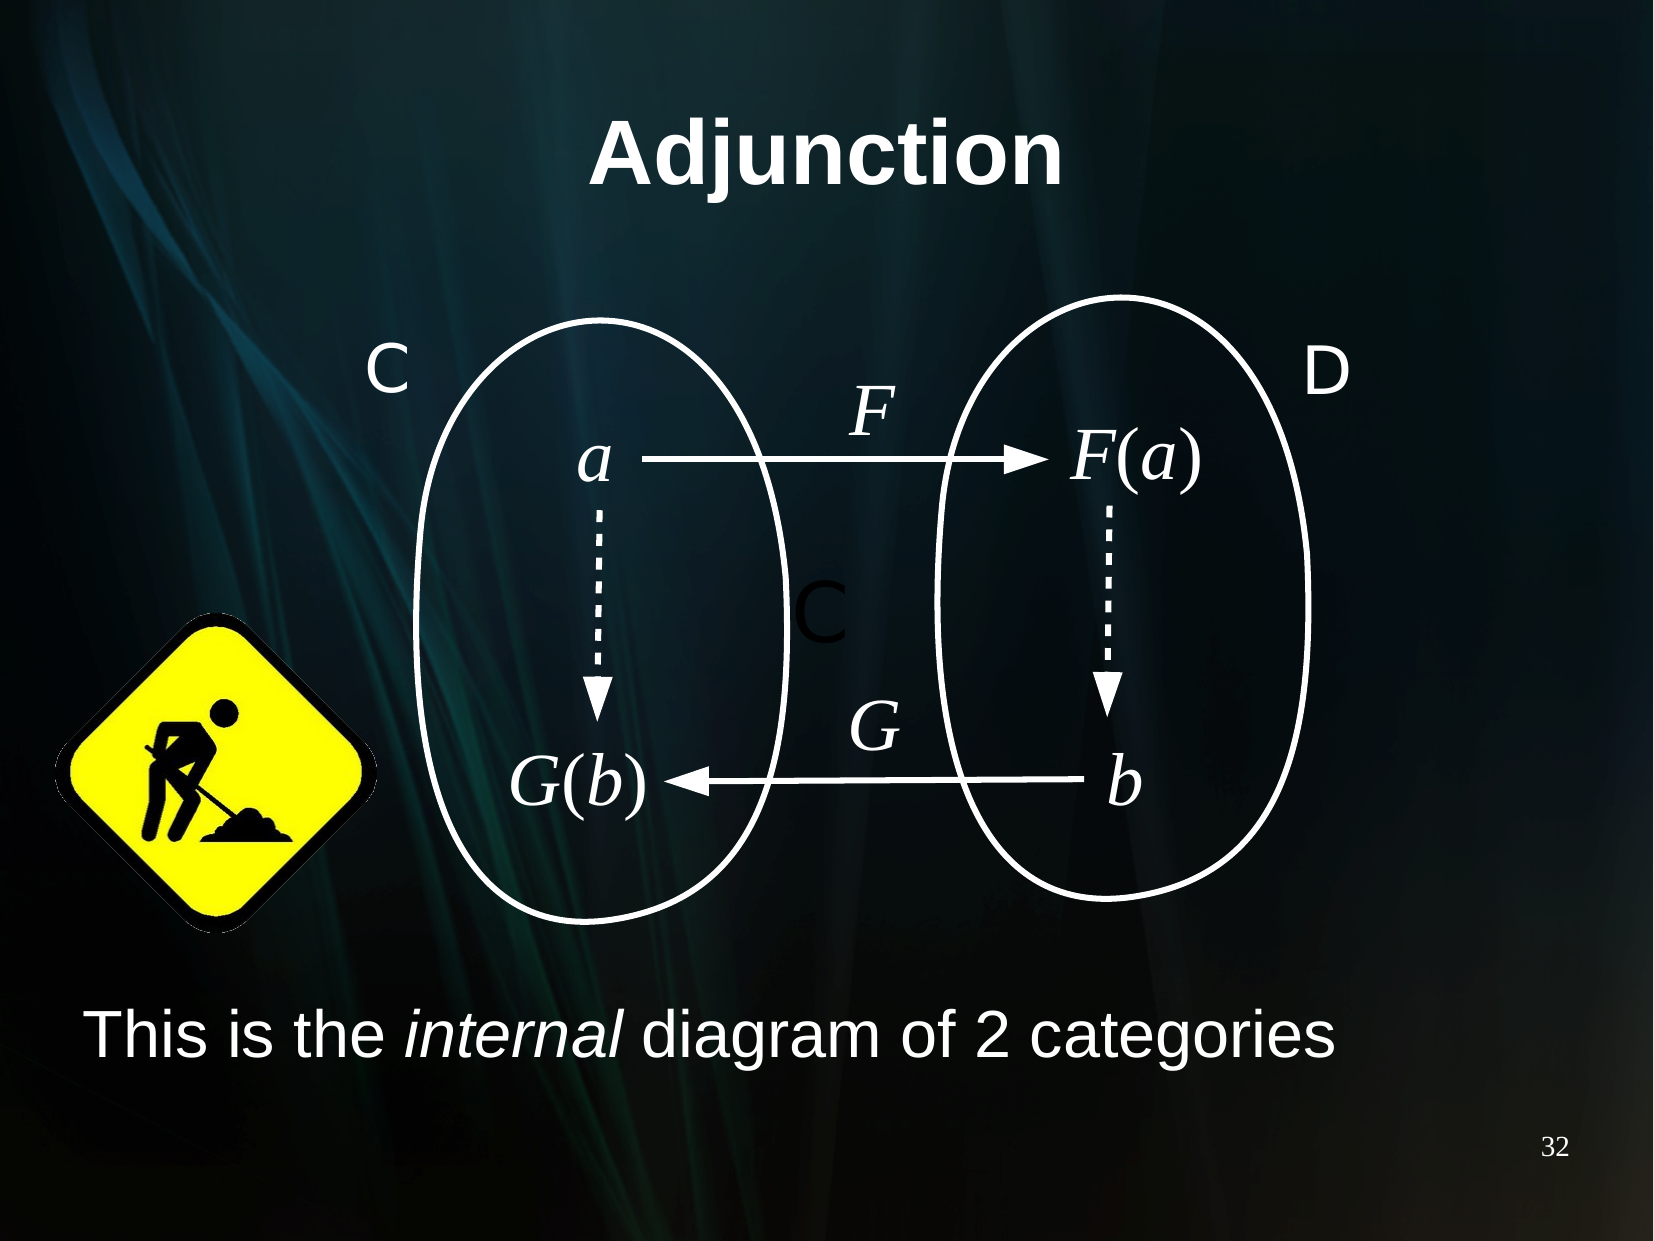

# Adjunction
C
D
F
F(a)
a
C
G
G(b)
b
This is the internal diagram of 2 categories
32